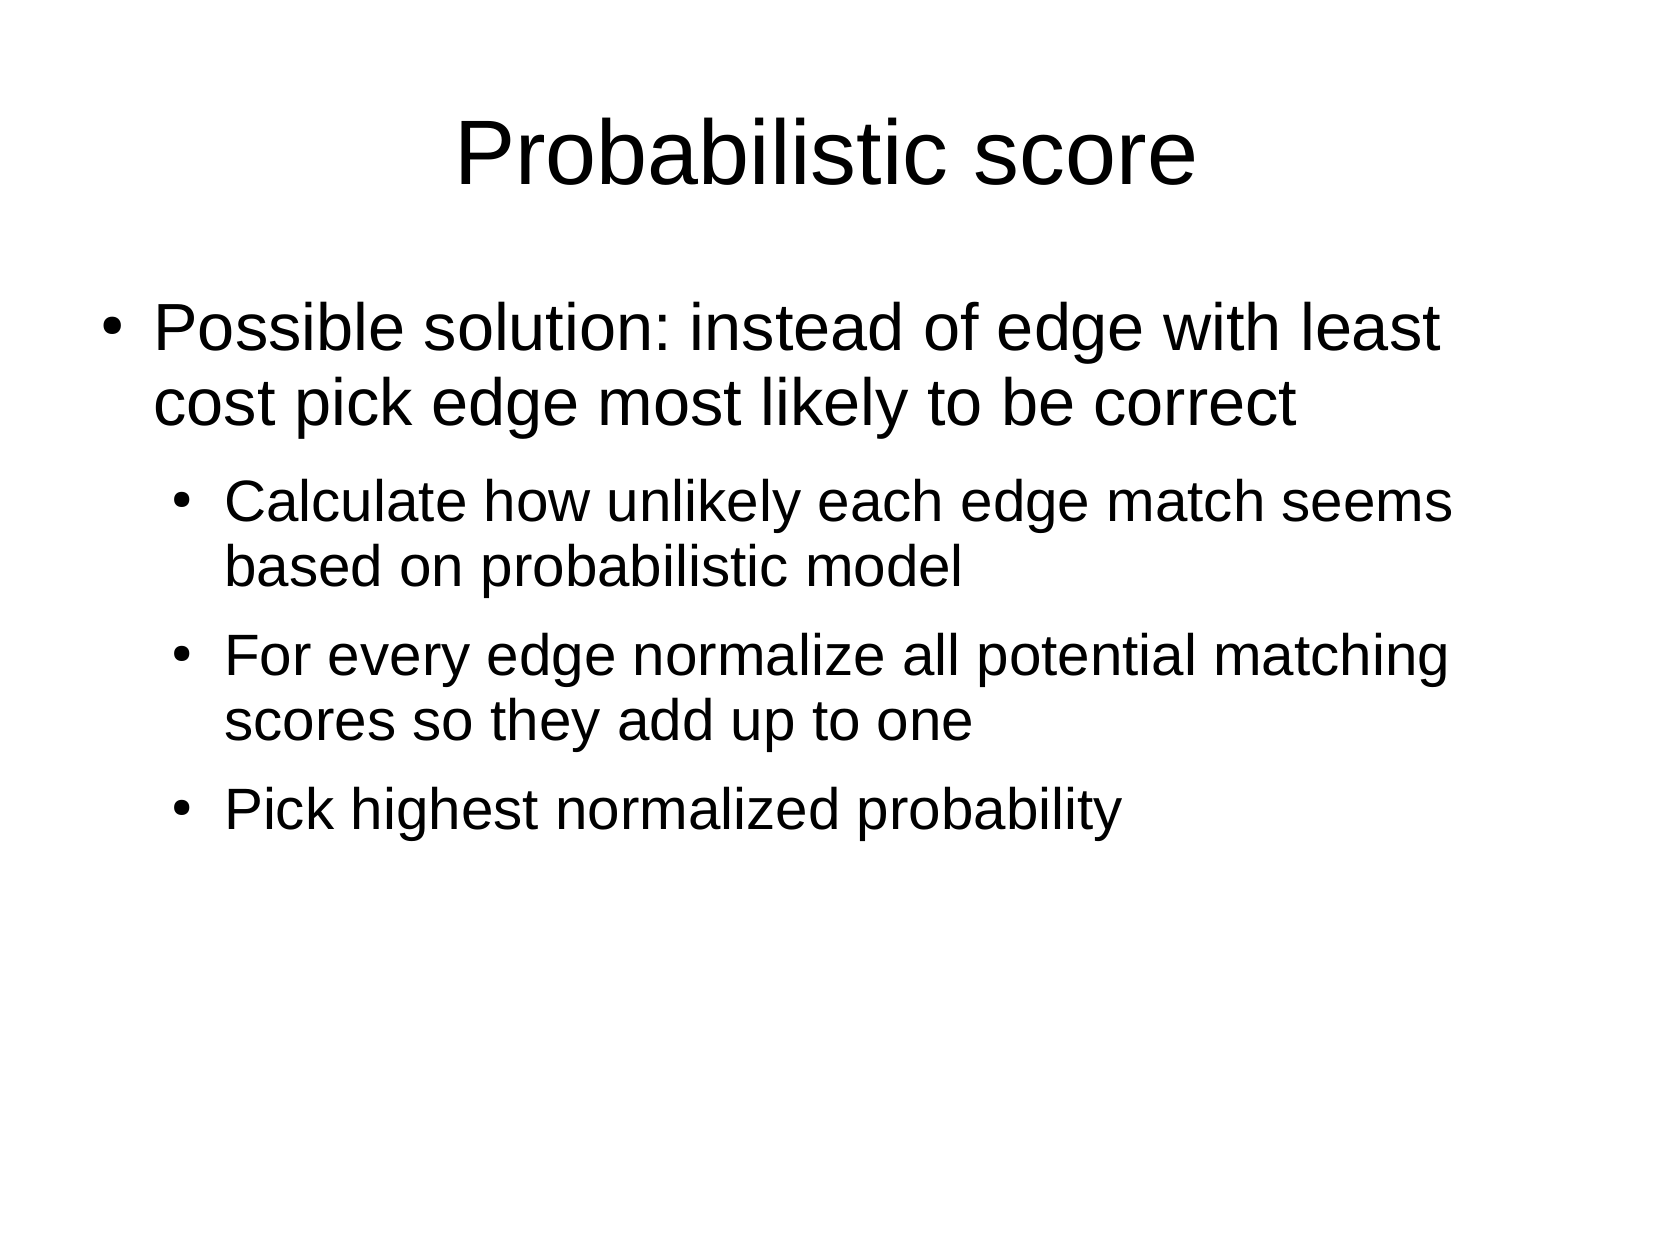

# Probabilistic score
Possible solution: instead of edge with least cost pick edge most likely to be correct
Calculate how unlikely each edge match seems based on probabilistic model
For every edge normalize all potential matching scores so they add up to one
Pick highest normalized probability